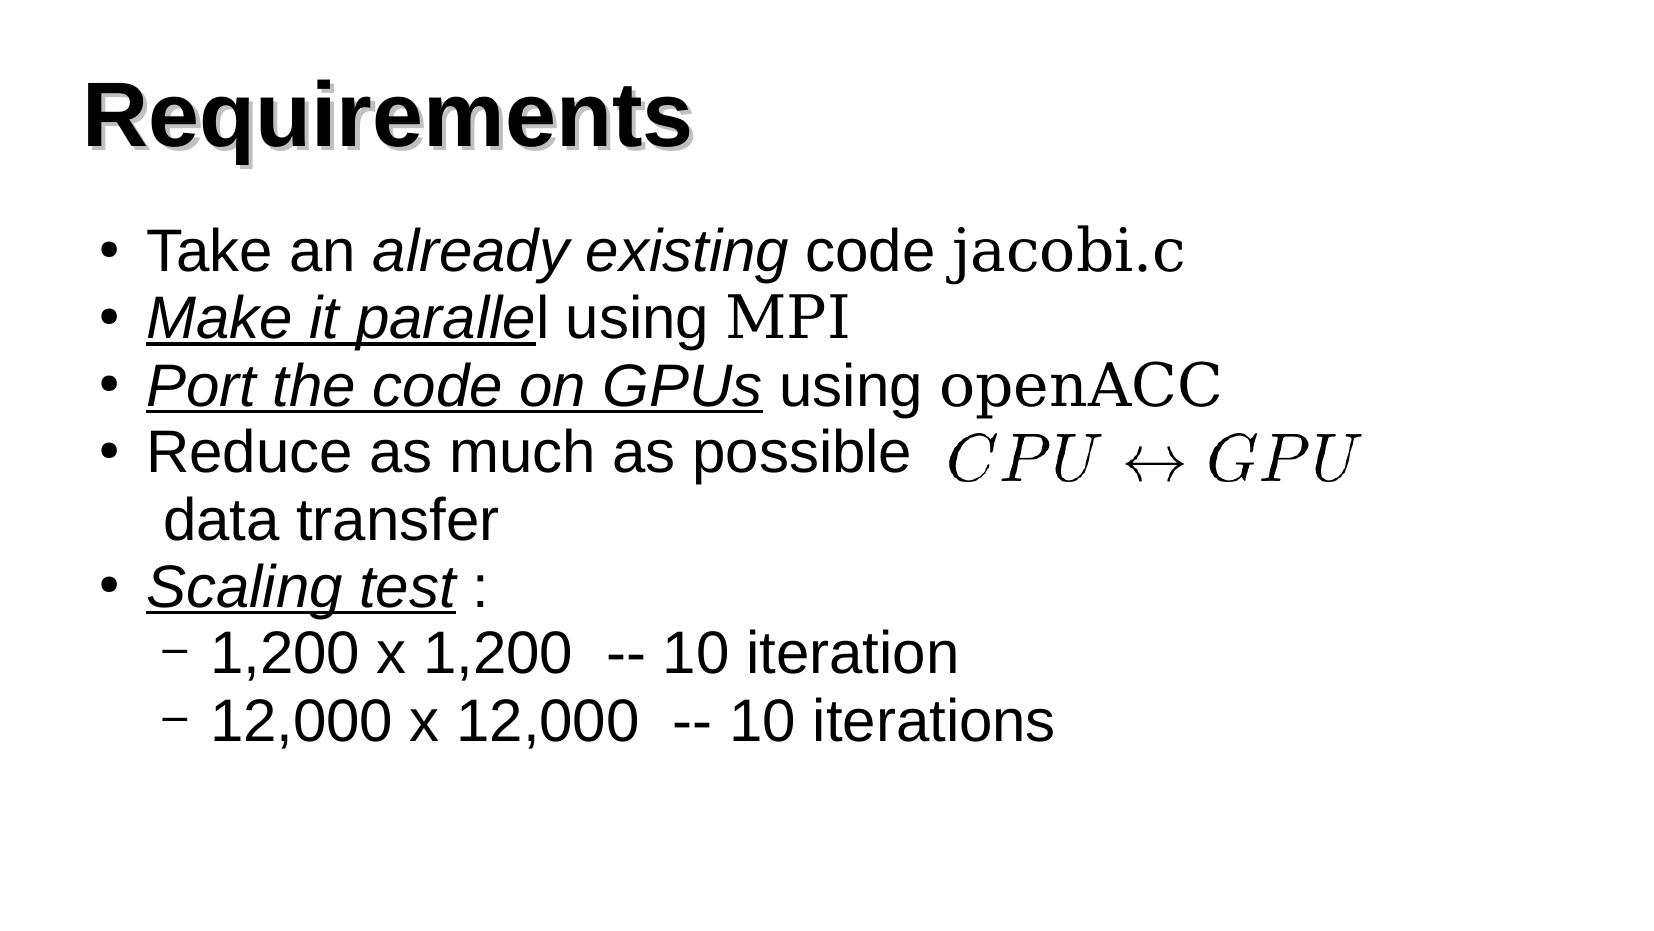

# Requirements
Take an already existing code jacobi.c
Make it parallel using MPI
Port the code on GPUs using openACC
Reduce as much as possible
 data transfer
Scaling test :
1,200 x 1,200 -- 10 iteration
12,000 x 12,000 -- 10 iterations